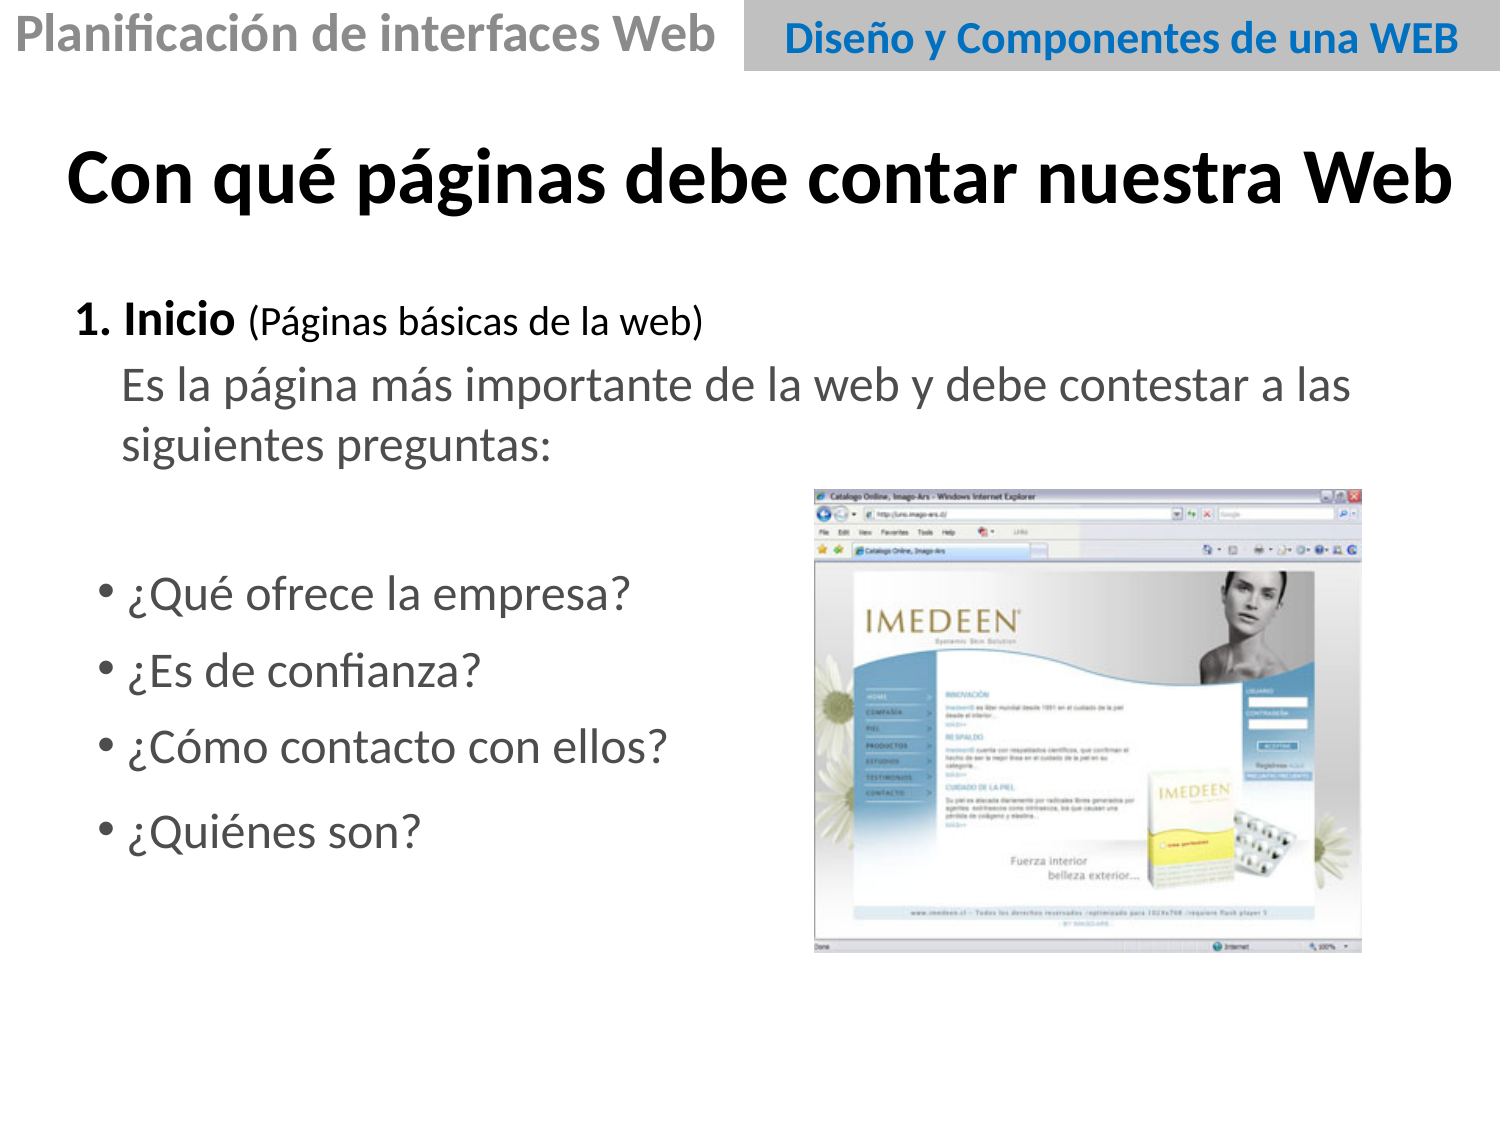

# Planificación de interfaces Web
Diseño y Componentes de una WEB
Con qué páginas debe contar nuestra Web
1. Inicio (Páginas básicas de la web)
Es la página más importante de la web y debe contestar a las siguientes preguntas:
 ¿Qué ofrece la empresa?
 ¿Es de confianza?
 ¿Cómo contacto con ellos?
 ¿Quiénes son?